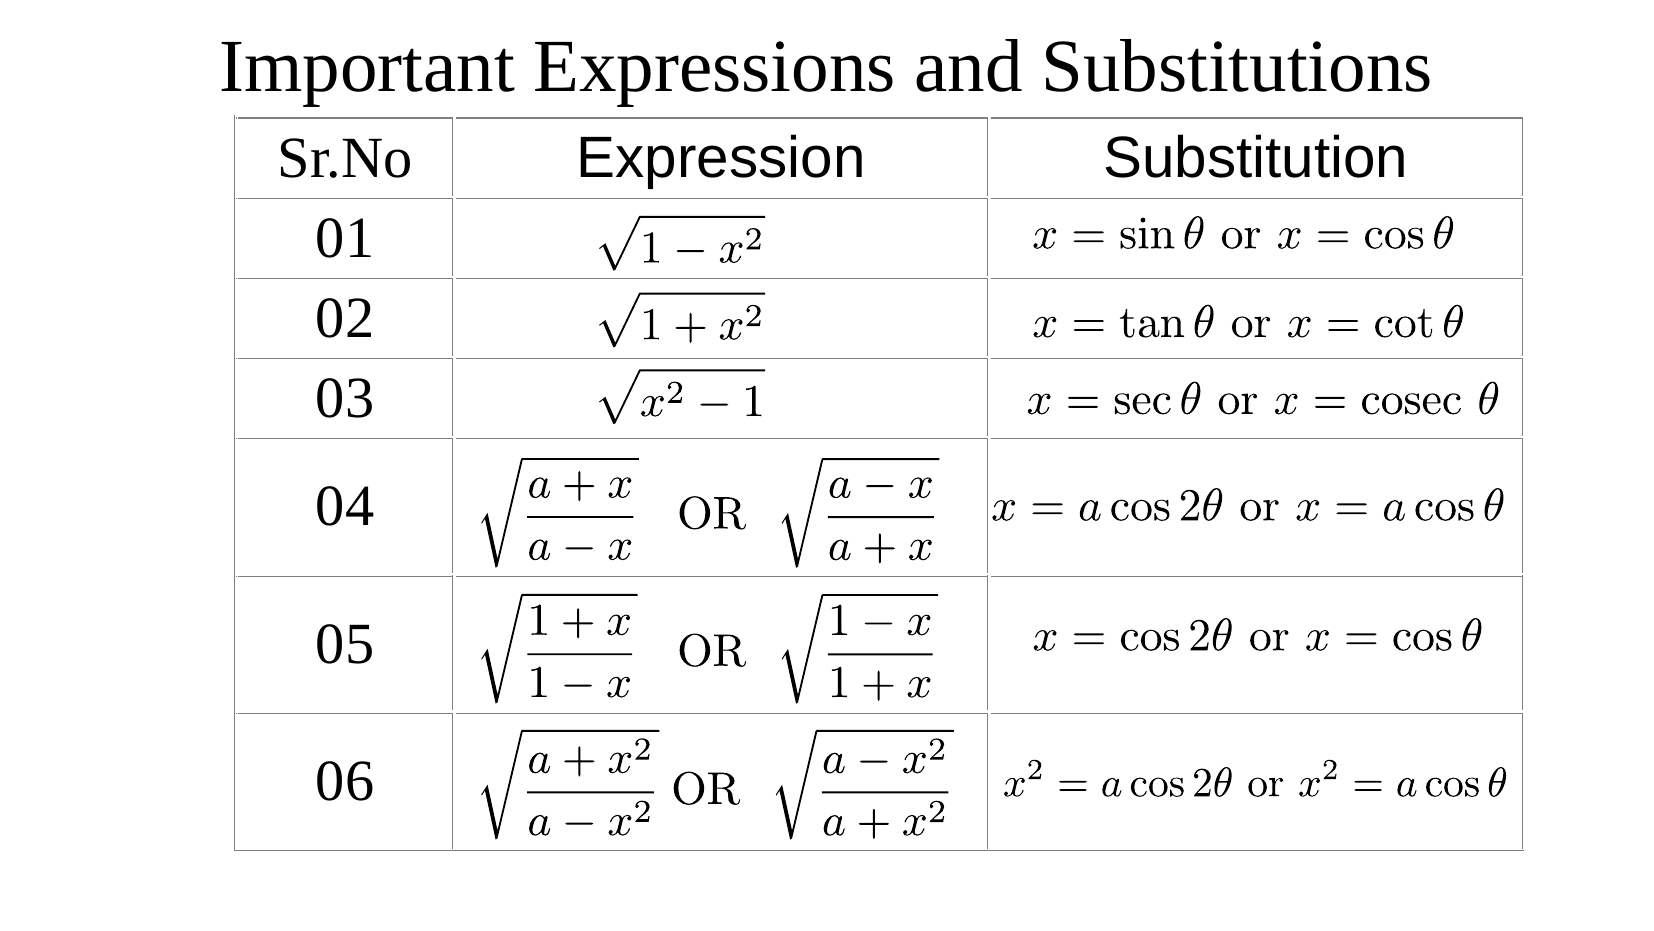

# Important Expressions and Substitutions
| Sr.No | Expression | Substitution |
| --- | --- | --- |
| 01 | | |
| 02 | | |
| 03 | | |
| 04 | | |
| 05 | | |
| 06 | | |